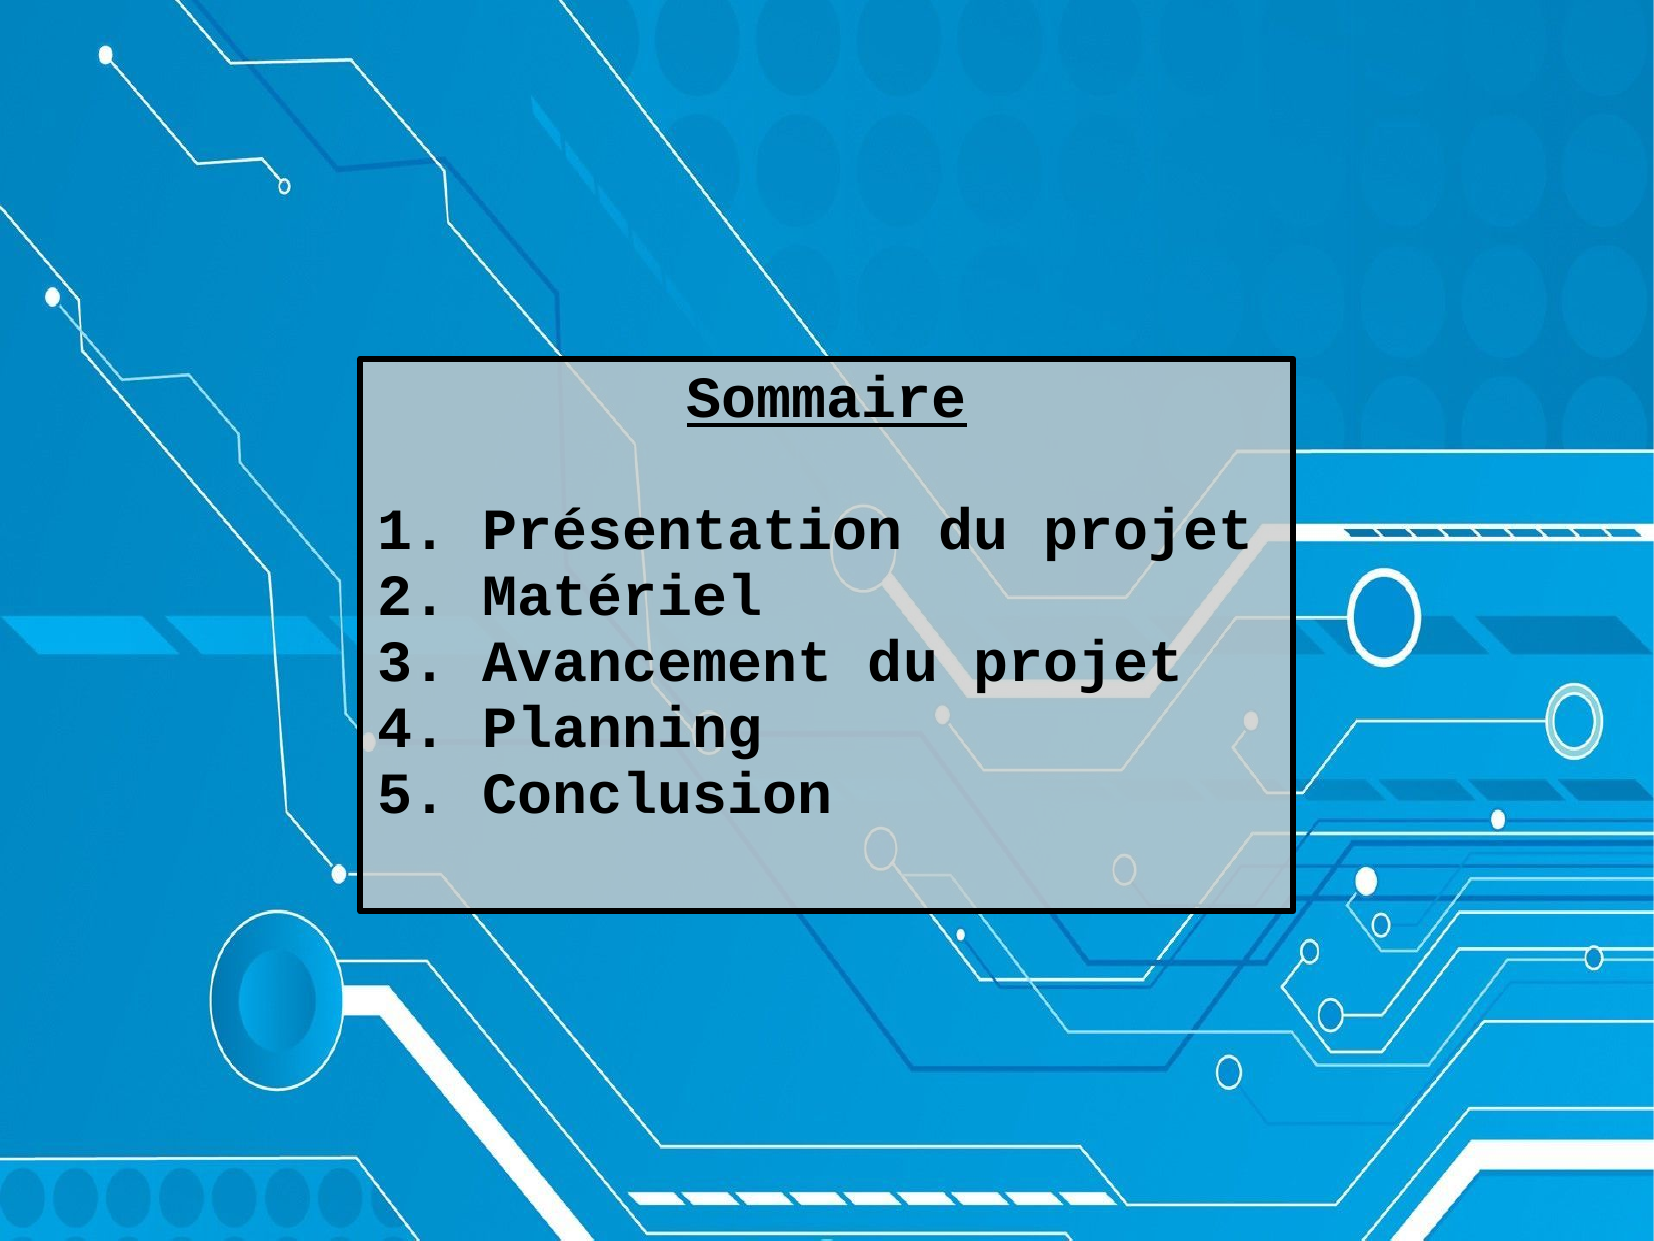

Sommaire
1. Présentation du projet
2. Matériel
3. Avancement du projet
4. Planning
5. Conclusion